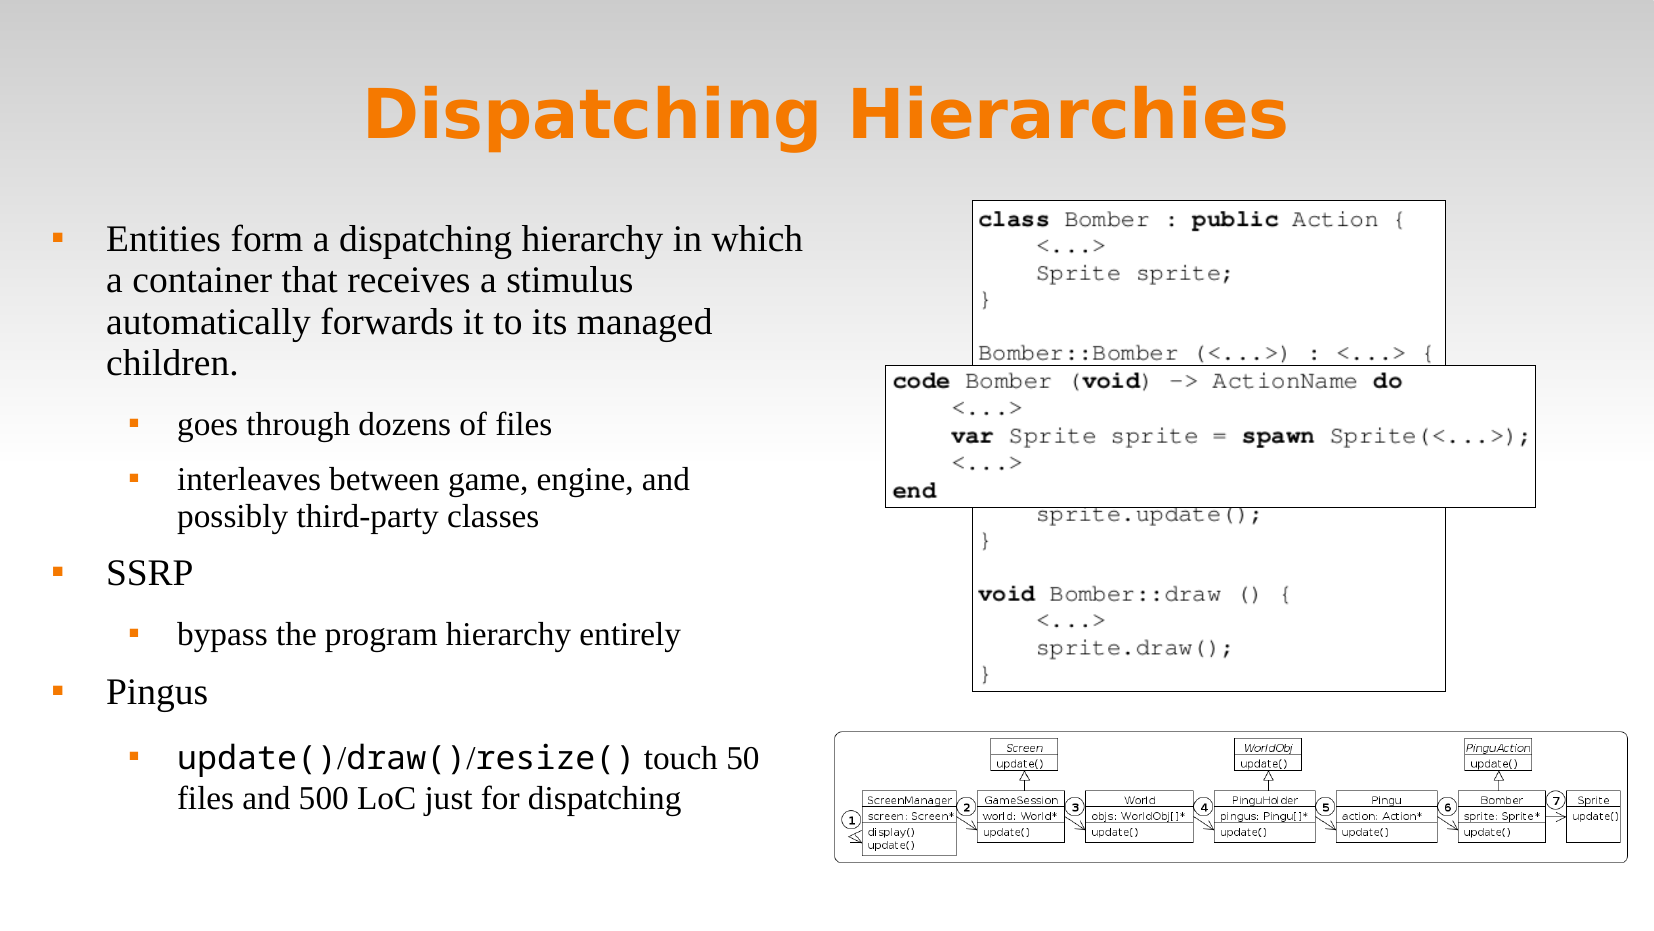

# Dispatching Hierarchies
Entities form a dispatching hierarchy in which a container that receives a stimulus automatically forwards it to its managed children.
goes through dozens of files
interleaves between game, engine, and possibly third-party classes
SSRP
bypass the program hierarchy entirely
Pingus
update()/draw()/resize() touch 50 files and 500 LoC just for dispatching